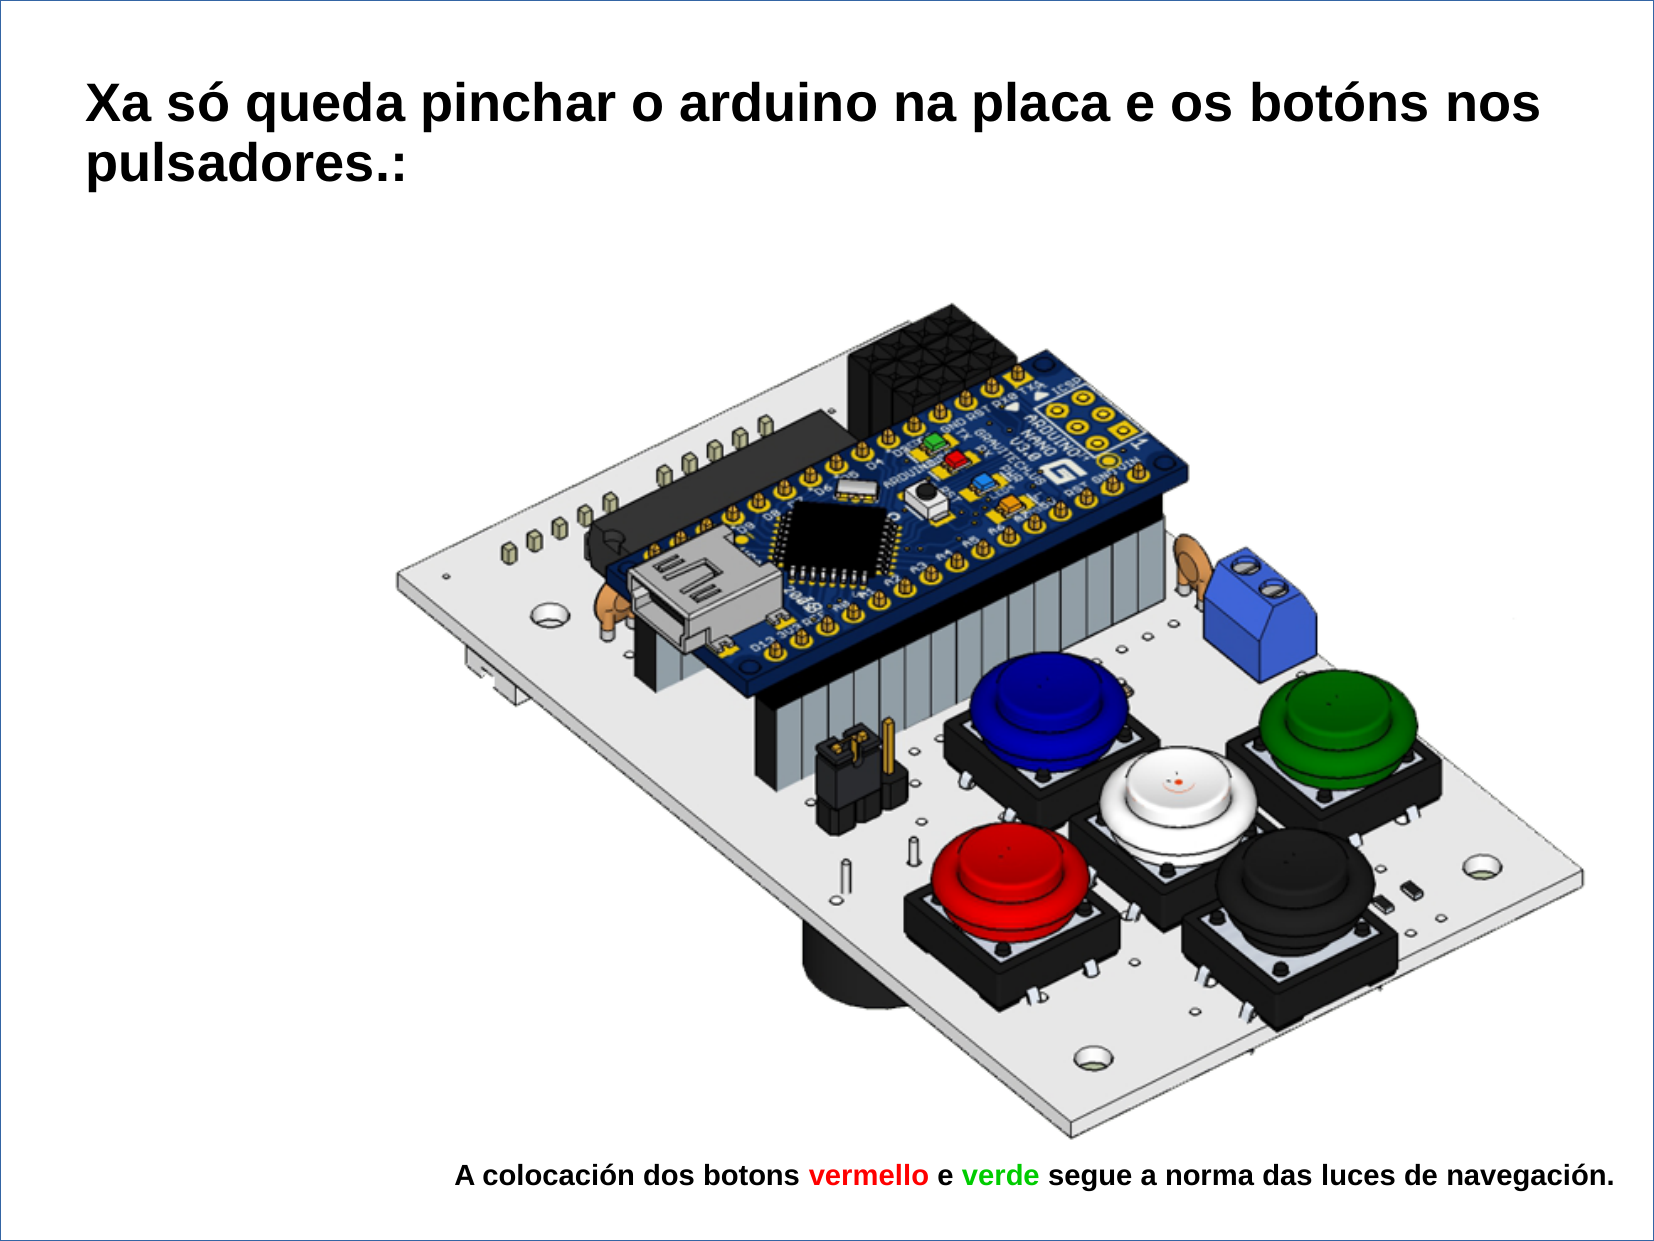

Xa só queda pinchar o arduino na placa e os botóns nos pulsadores.:
A colocación dos botons vermello e verde segue a norma das luces de navegación.